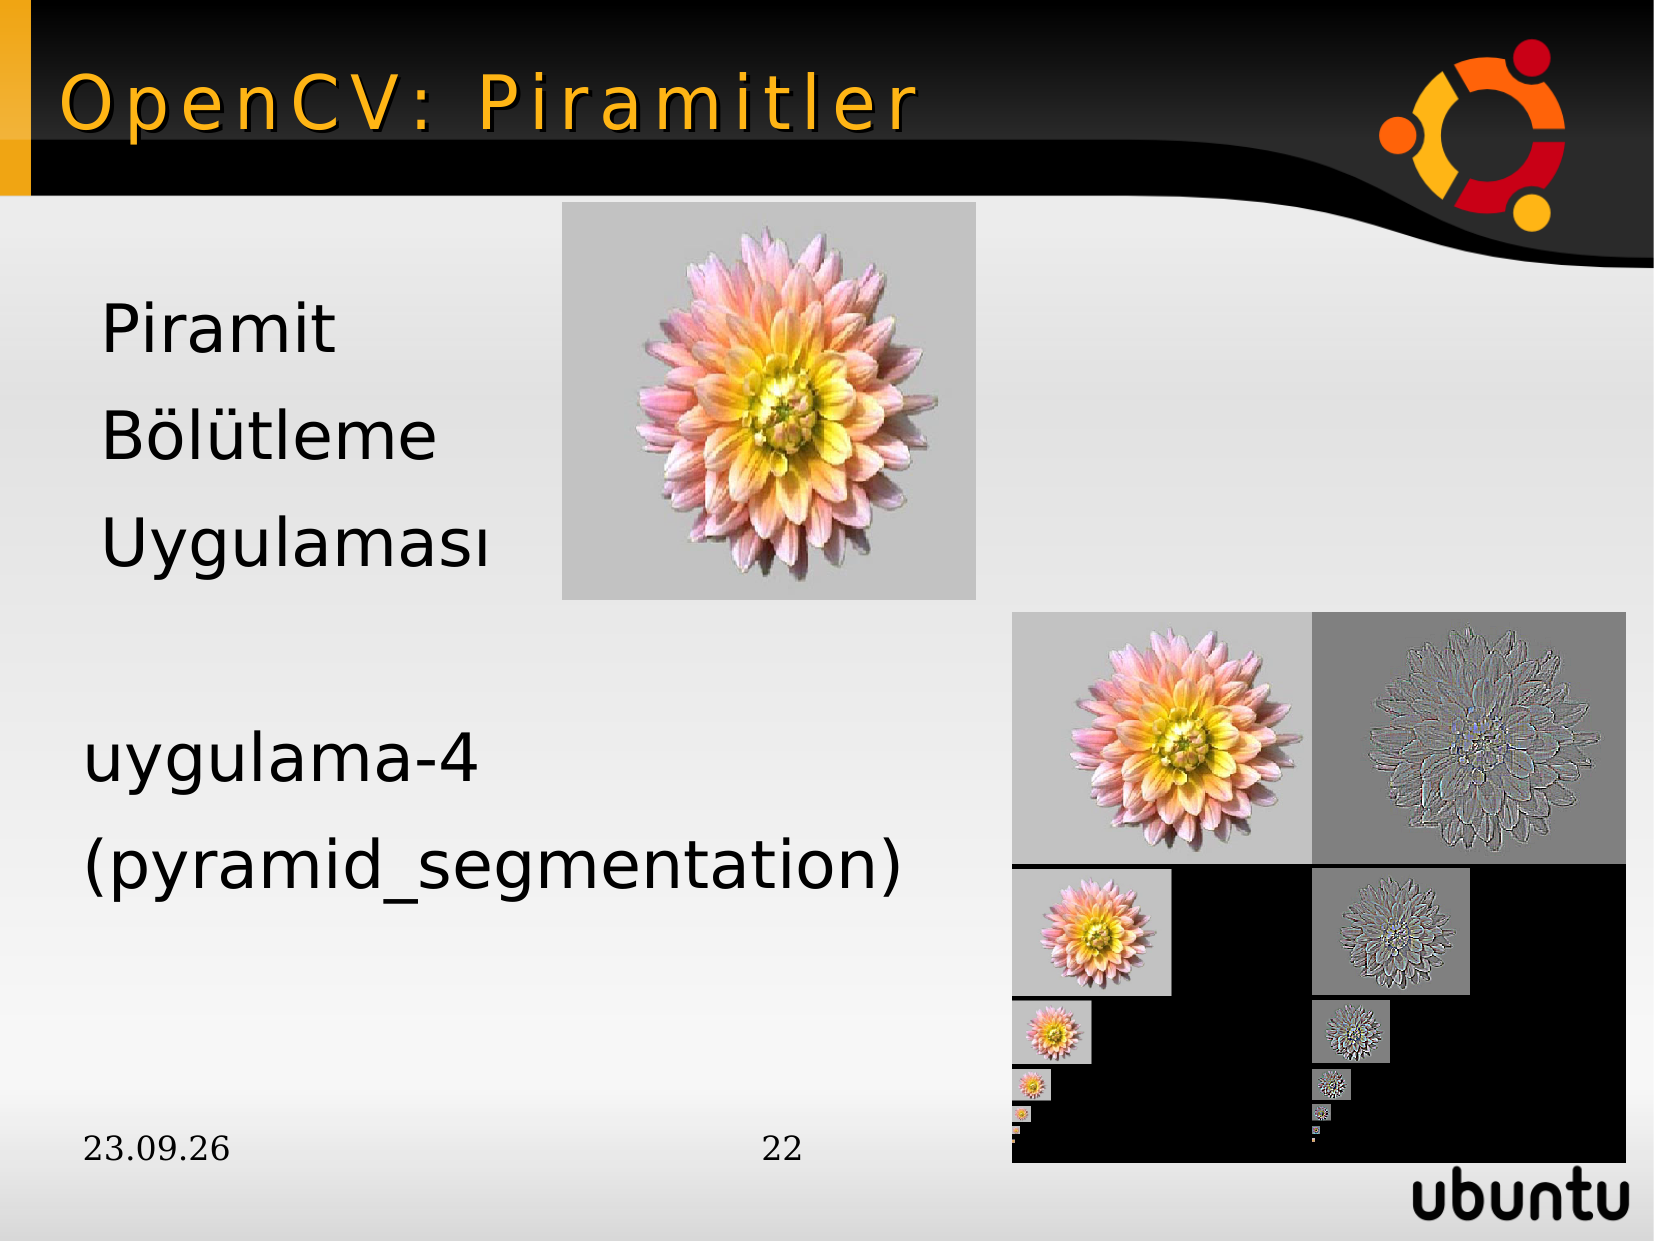

# OpenCV: Piramitler
Piramit
Bölütleme
Uygulaması
uygulama-4
(pyramid_segmentation)
22